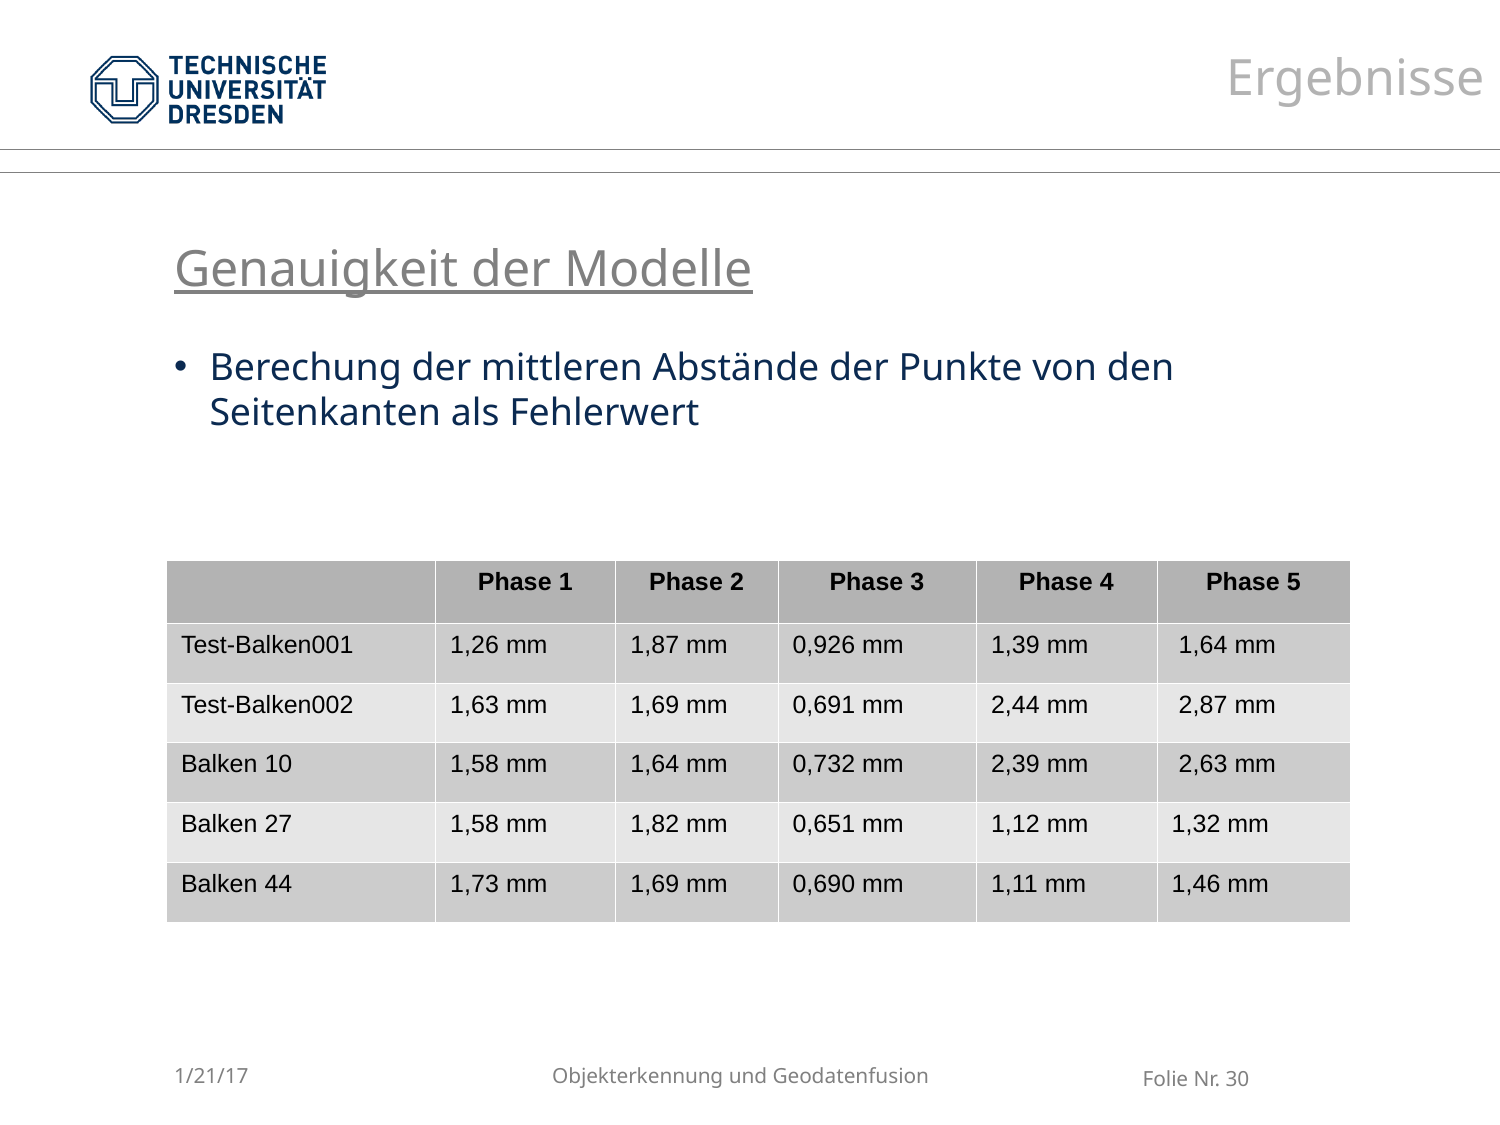

Ergebnisse
Genauigkeit der Modelle
Berechung der mittleren Abstände der Punkte von den Seitenkanten als Fehlerwert
| | Phase 1 | Phase 2 | Phase 3 | Phase 4 | Phase 5 |
| --- | --- | --- | --- | --- | --- |
| Test-Balken001 | 1,26 mm | 1,87 mm | 0,926 mm | 1,39 mm | 1,64 mm |
| Test-Balken002 | 1,63 mm | 1,69 mm | 0,691 mm | 2,44 mm | 2,87 mm |
| Balken 10 | 1,58 mm | 1,64 mm | 0,732 mm | 2,39 mm | 2,63 mm |
| Balken 27 | 1,58 mm | 1,82 mm | 0,651 mm | 1,12 mm | 1,32 mm |
| Balken 44 | 1,73 mm | 1,69 mm | 0,690 mm | 1,11 mm | 1,46 mm |
1/21/17